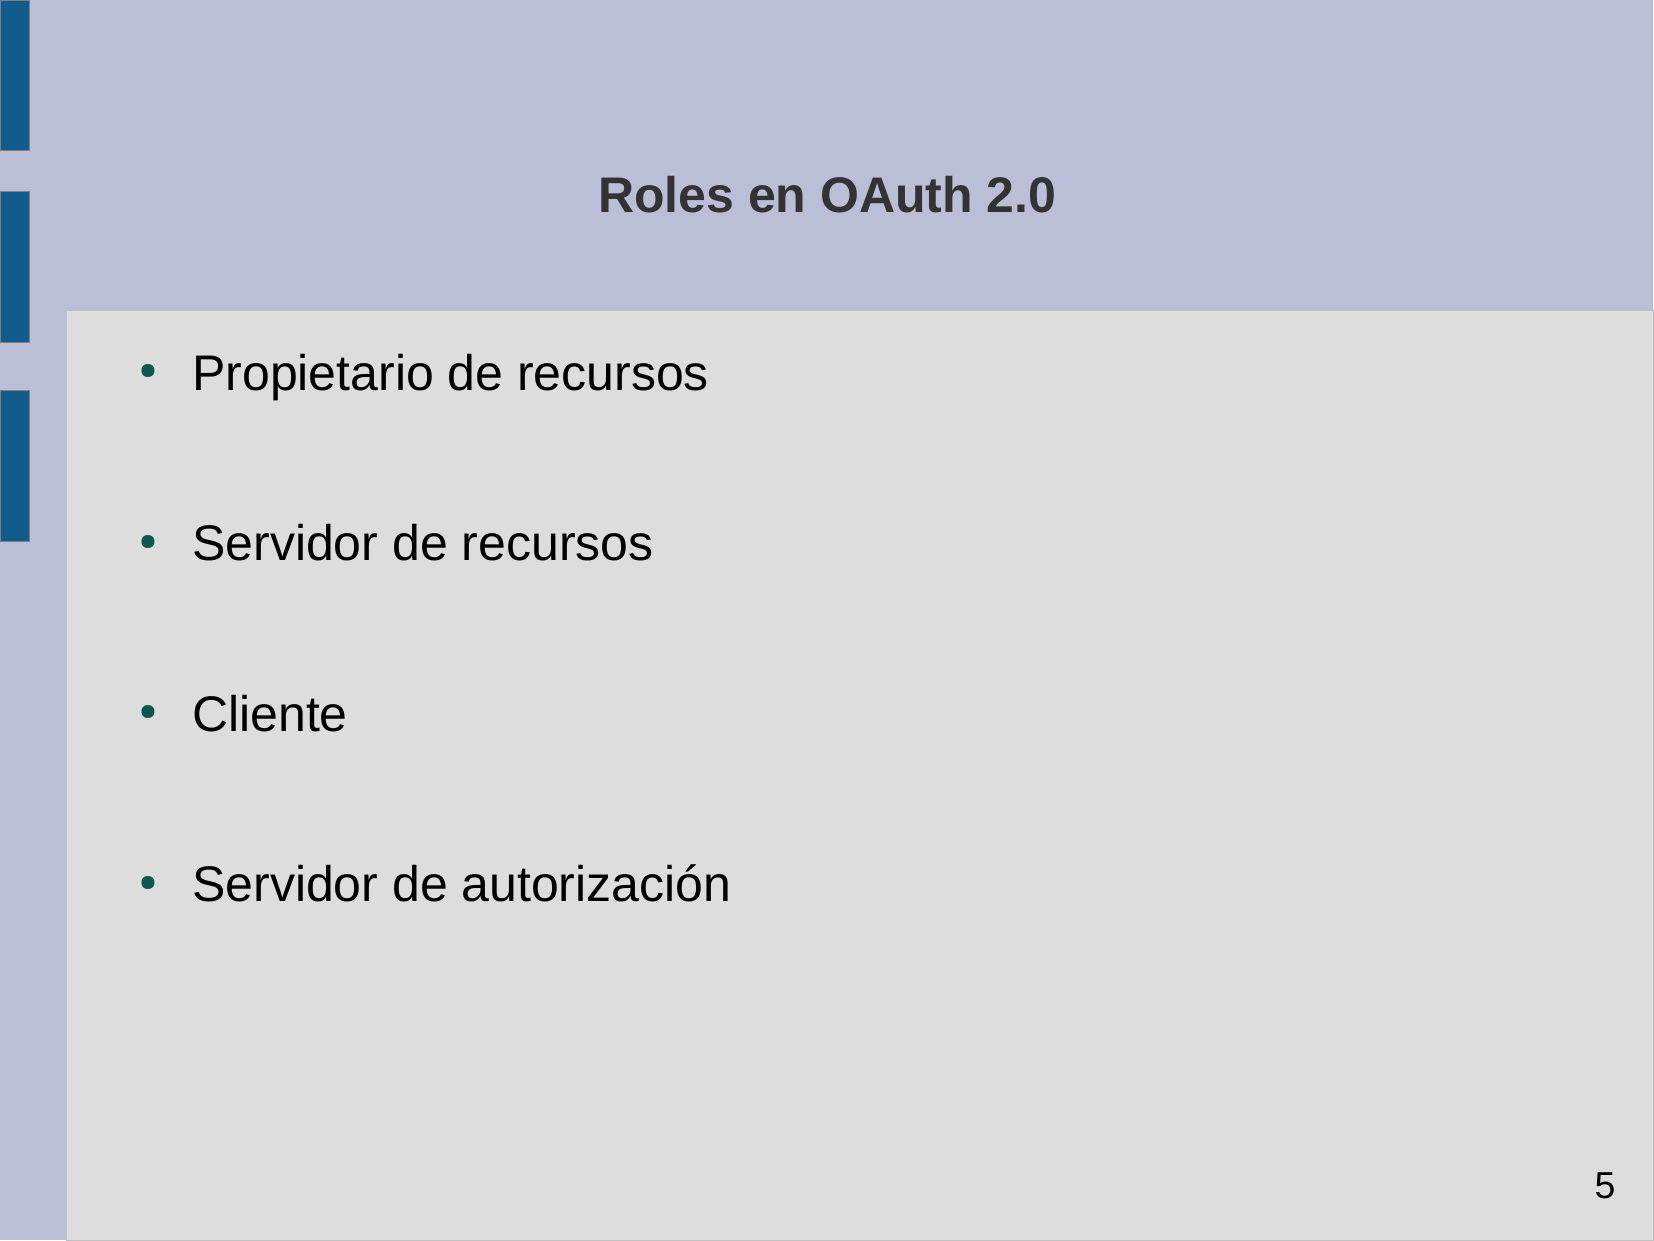

# Roles en OAuth 2.0
Propietario de recursos
Servidor de recursos
Cliente
Servidor de autorización